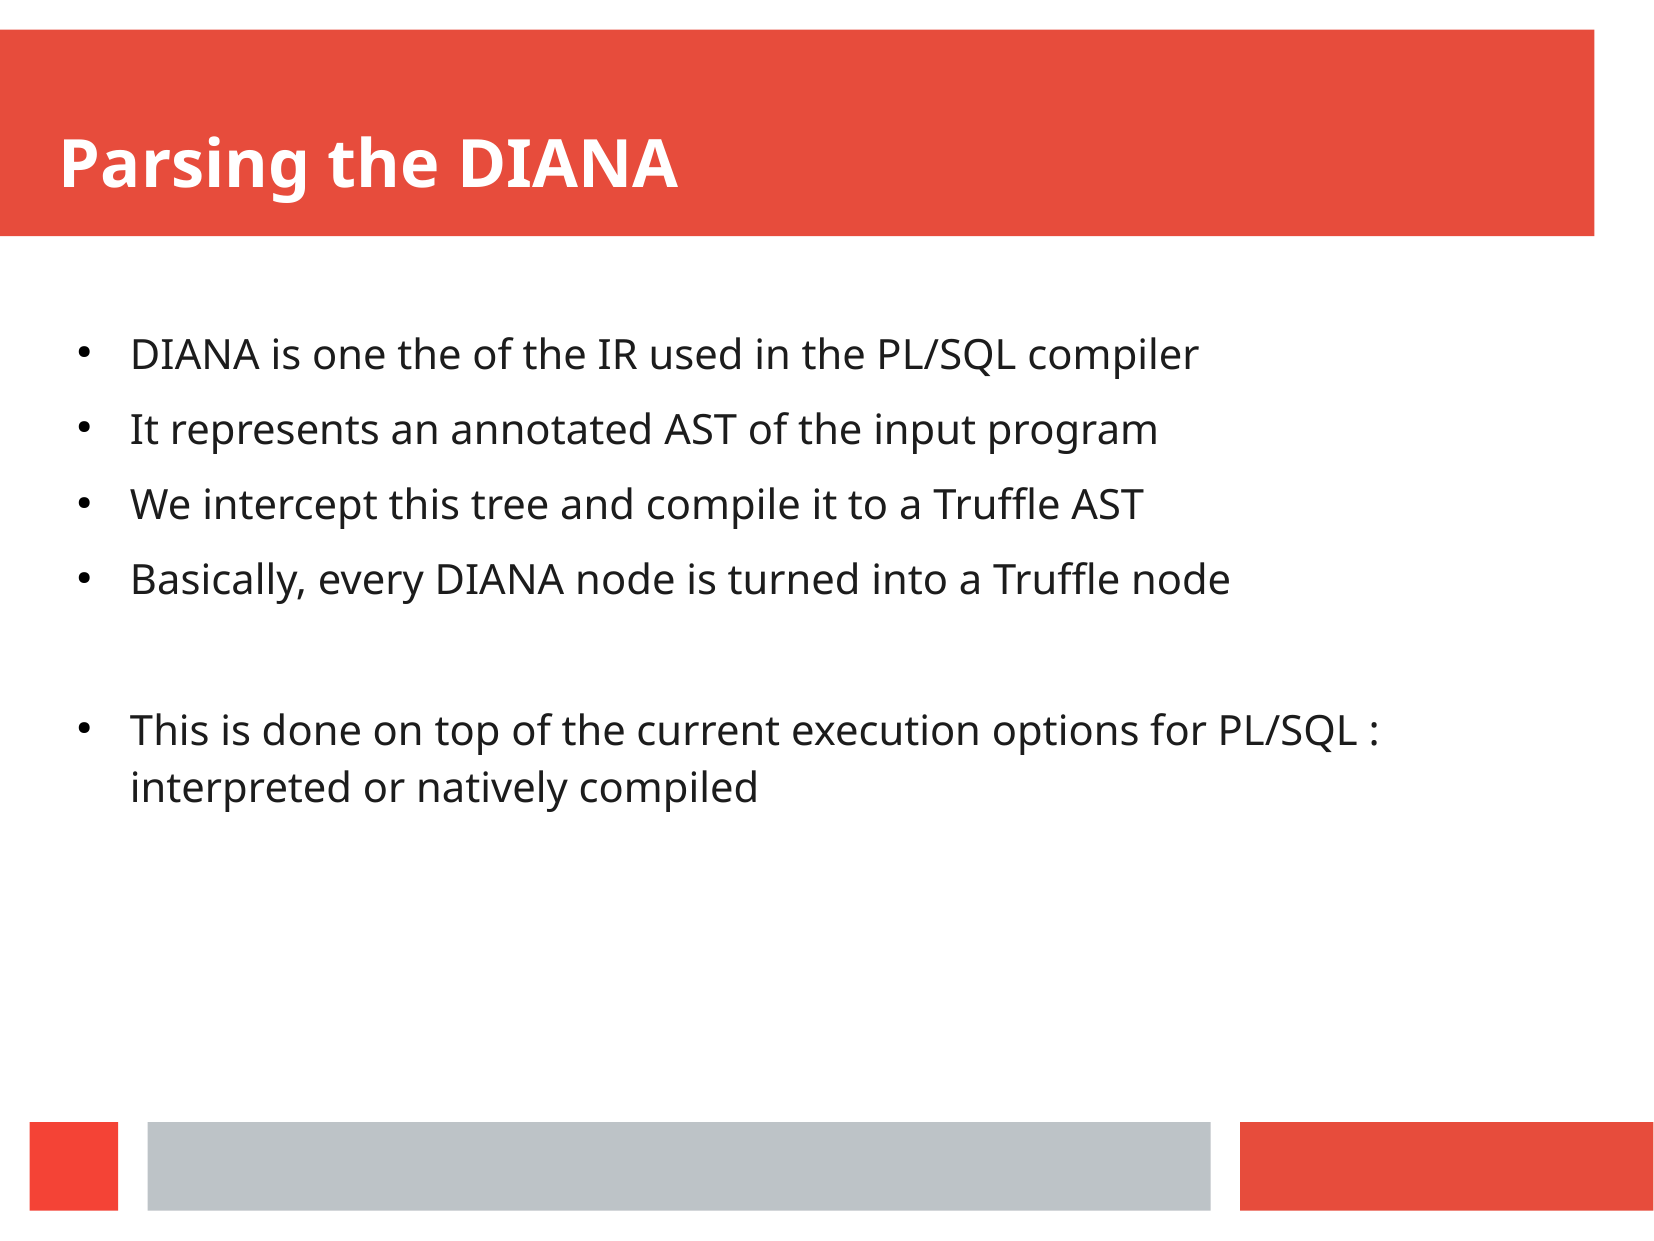

# Parsing the DIANA
DIANA is one the of the IR used in the PL/SQL compiler
It represents an annotated AST of the input program
We intercept this tree and compile it to a Truffle AST
Basically, every DIANA node is turned into a Truffle node
This is done on top of the current execution options for PL/SQL : interpreted or natively compiled